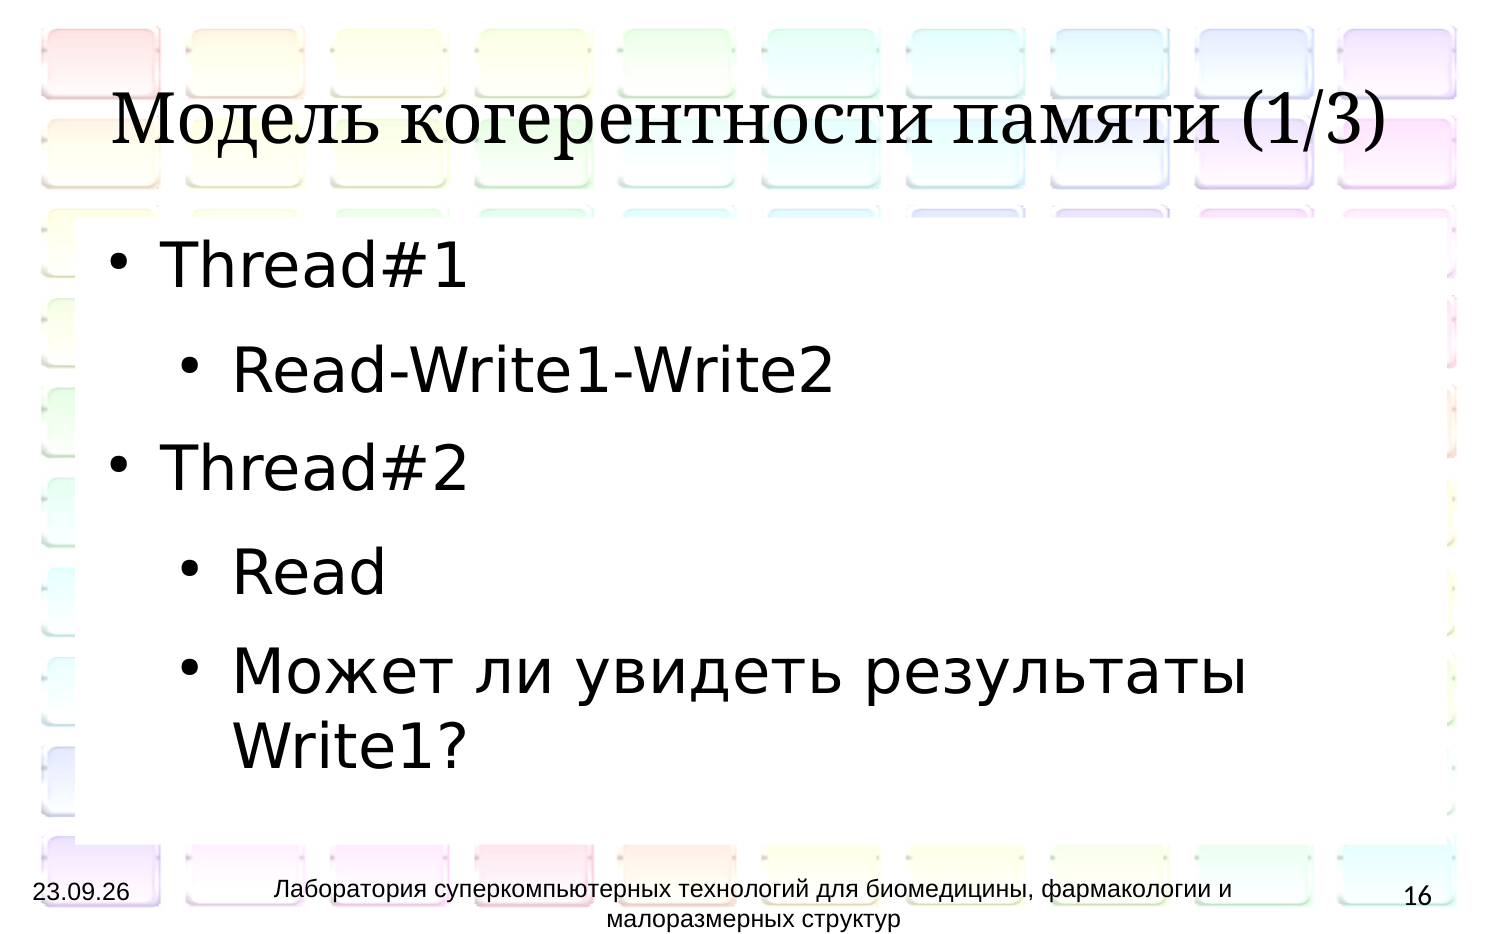

# Модель когерентности памяти (1/3)
Thread#1
Read-Write1-Write2
Thread#2
Read
Может ли увидеть результаты Write1?
Лаборатория суперкомпьютерных технологий для биомедицины, фармакологии и малоразмерных структур